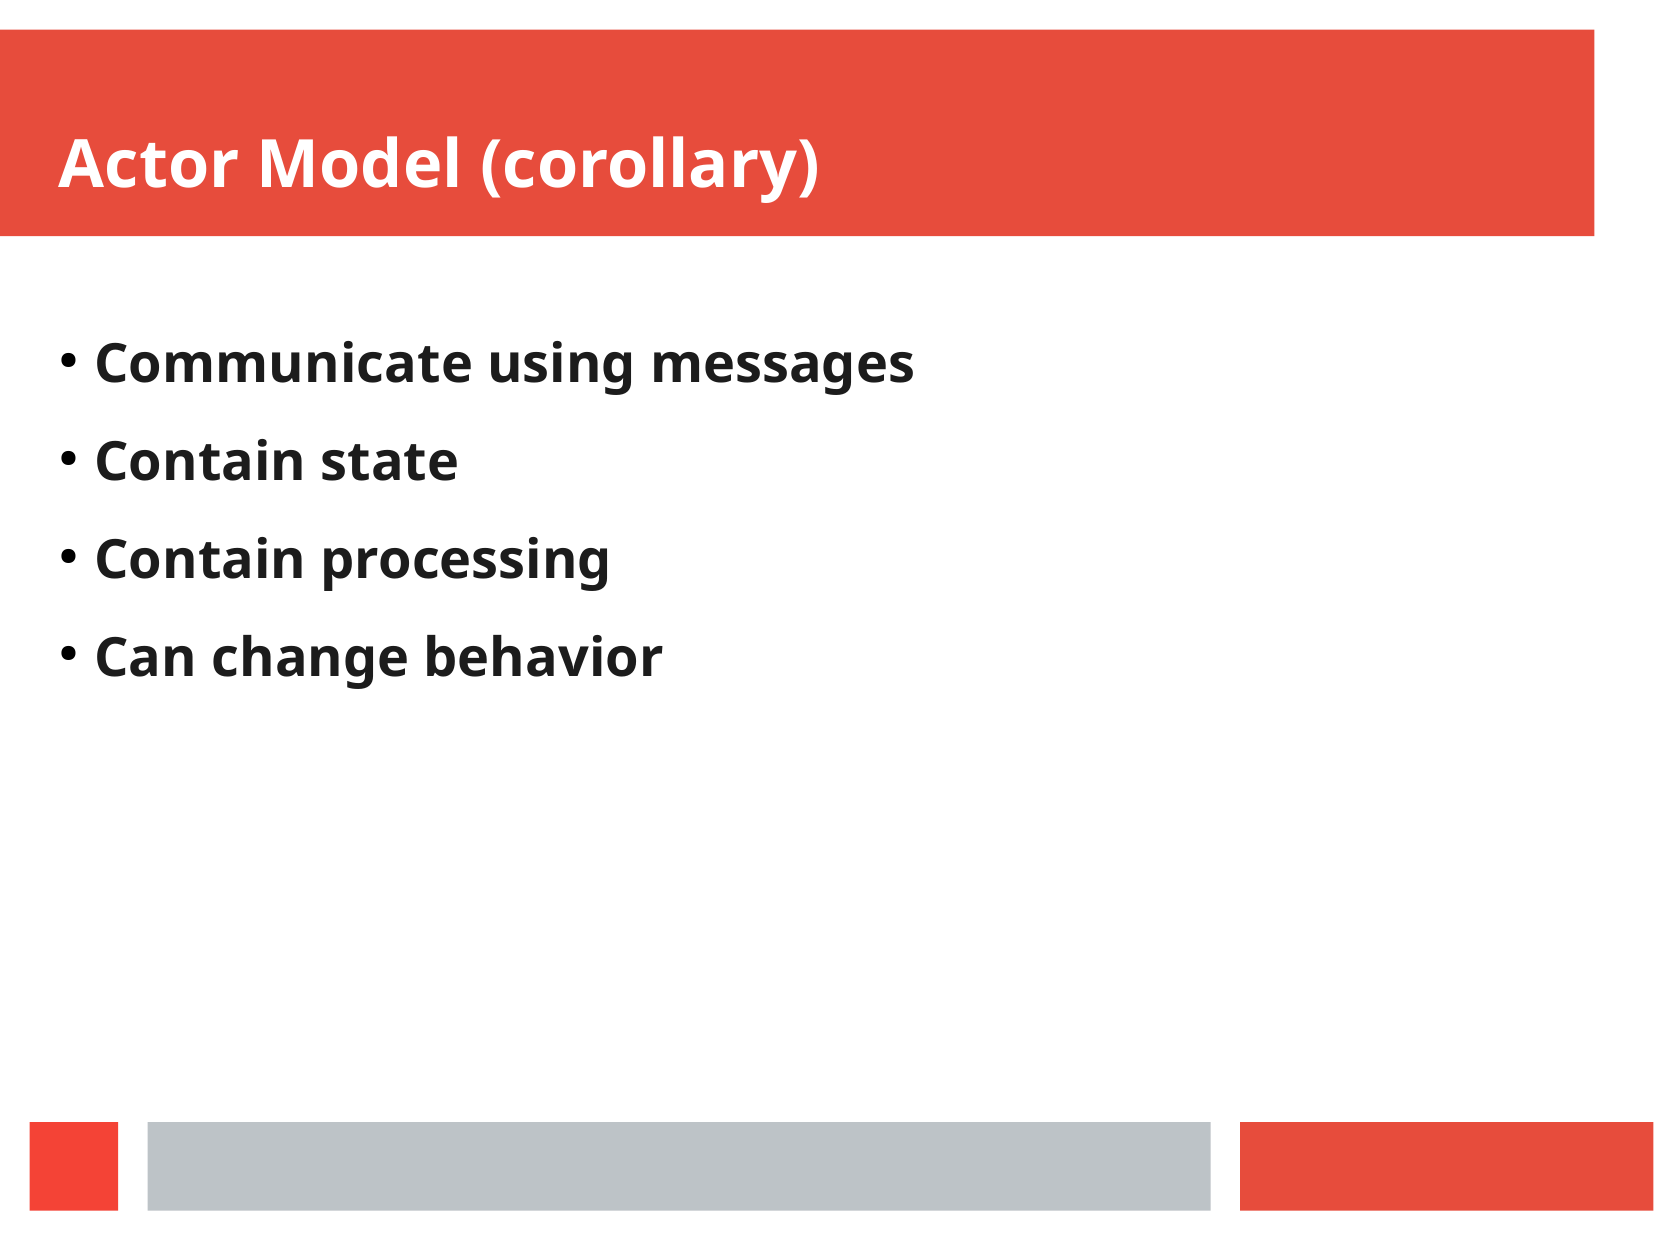

# Actor Model (corollary)
Communicate using messages
Contain state
Contain processing
Can change behavior